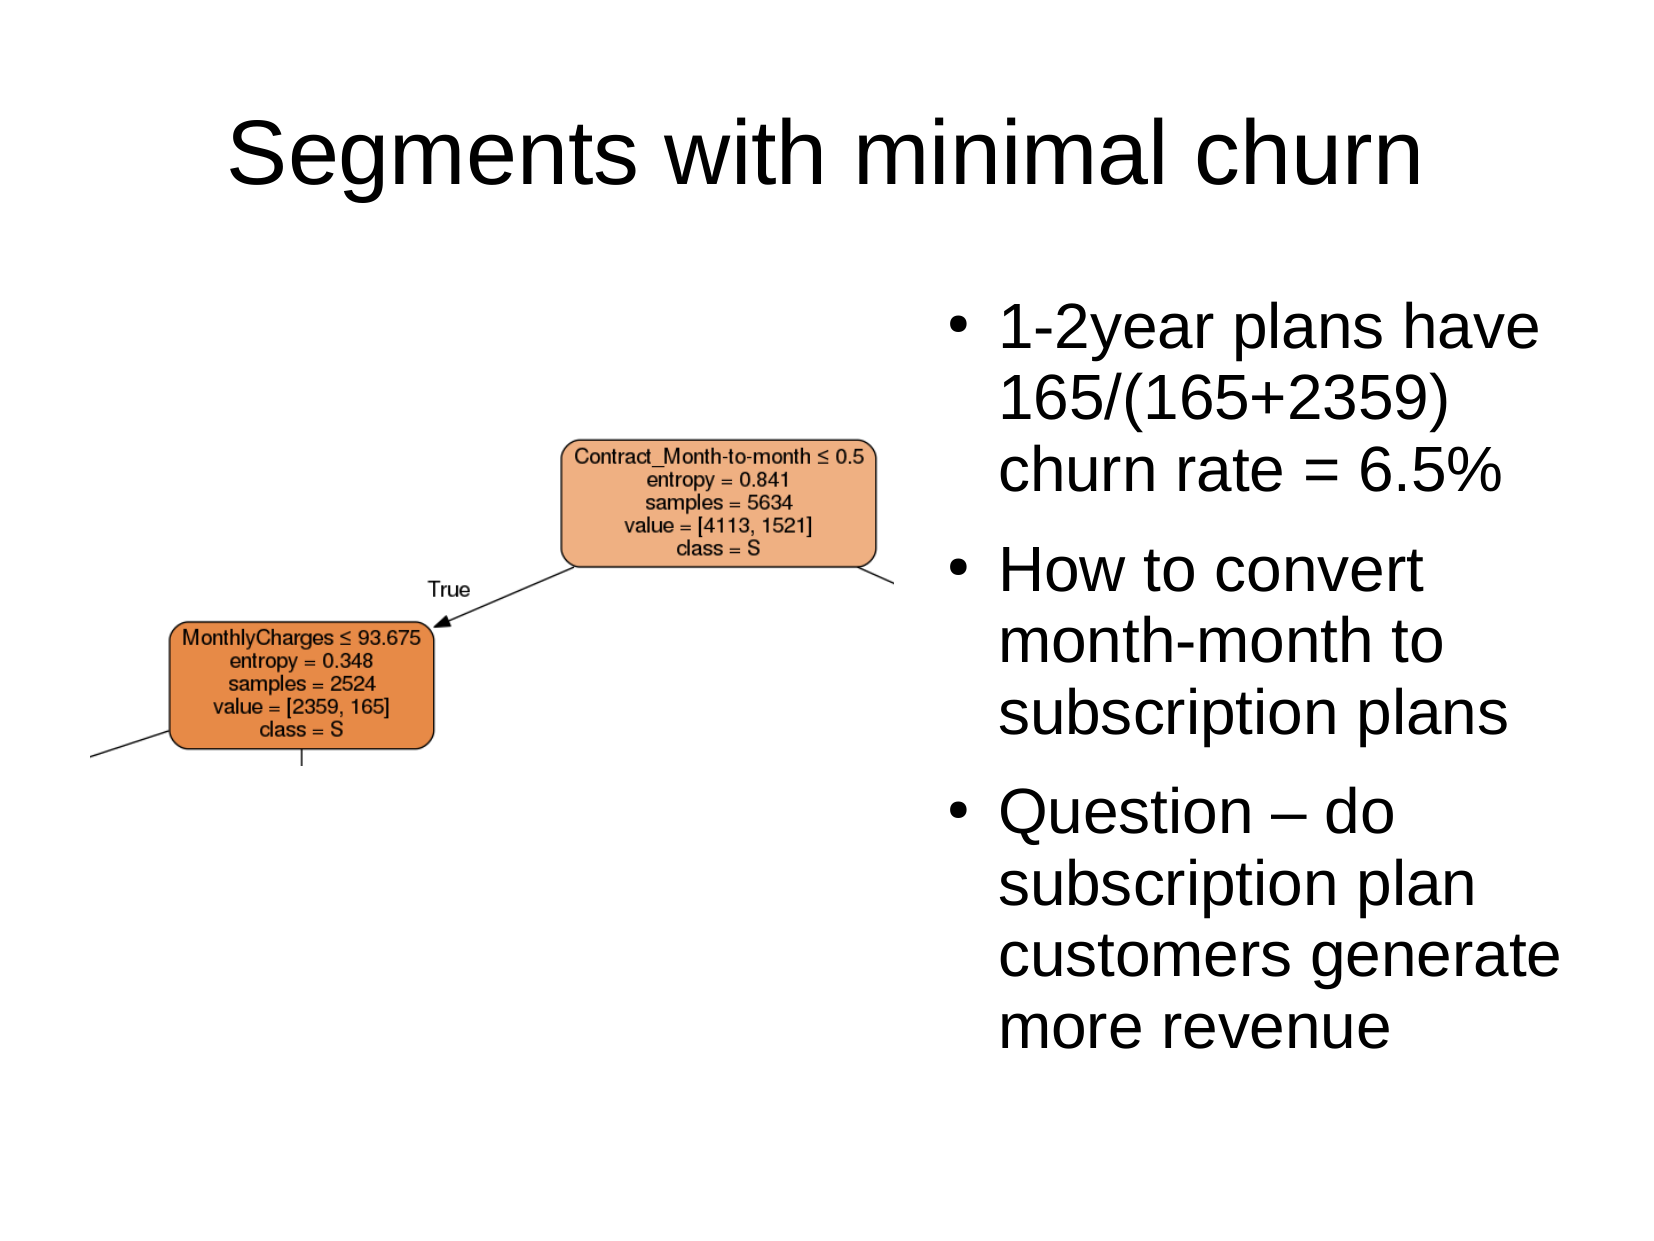

# Segments with minimal churn
1-2year plans have 165/(165+2359) churn rate = 6.5%
How to convert month-month to subscription plans
Question – do subscription plan customers generate more revenue